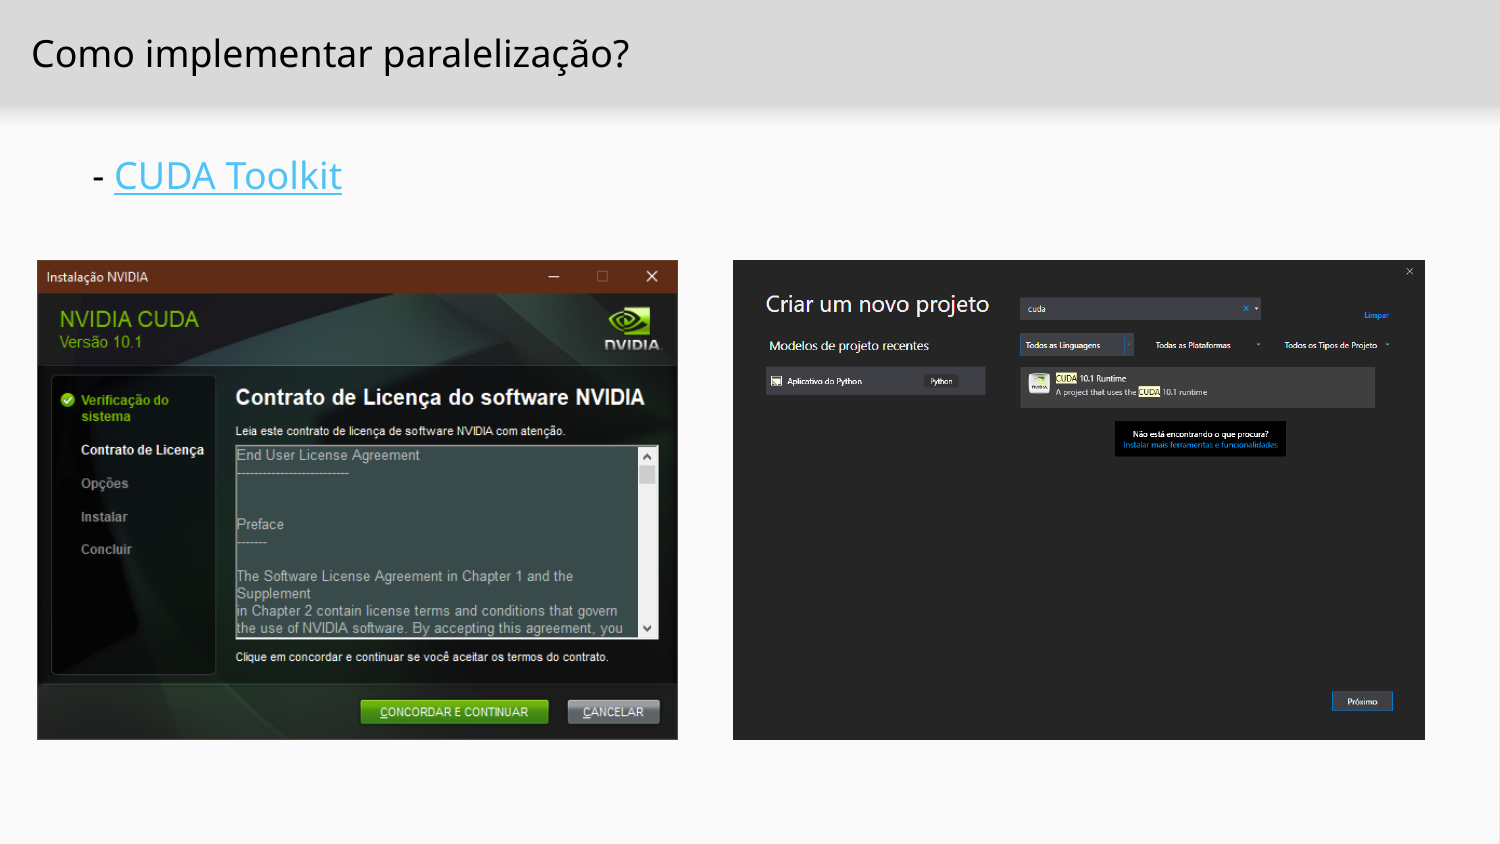

# Como implementar paralelização?
- CUDA Toolkit